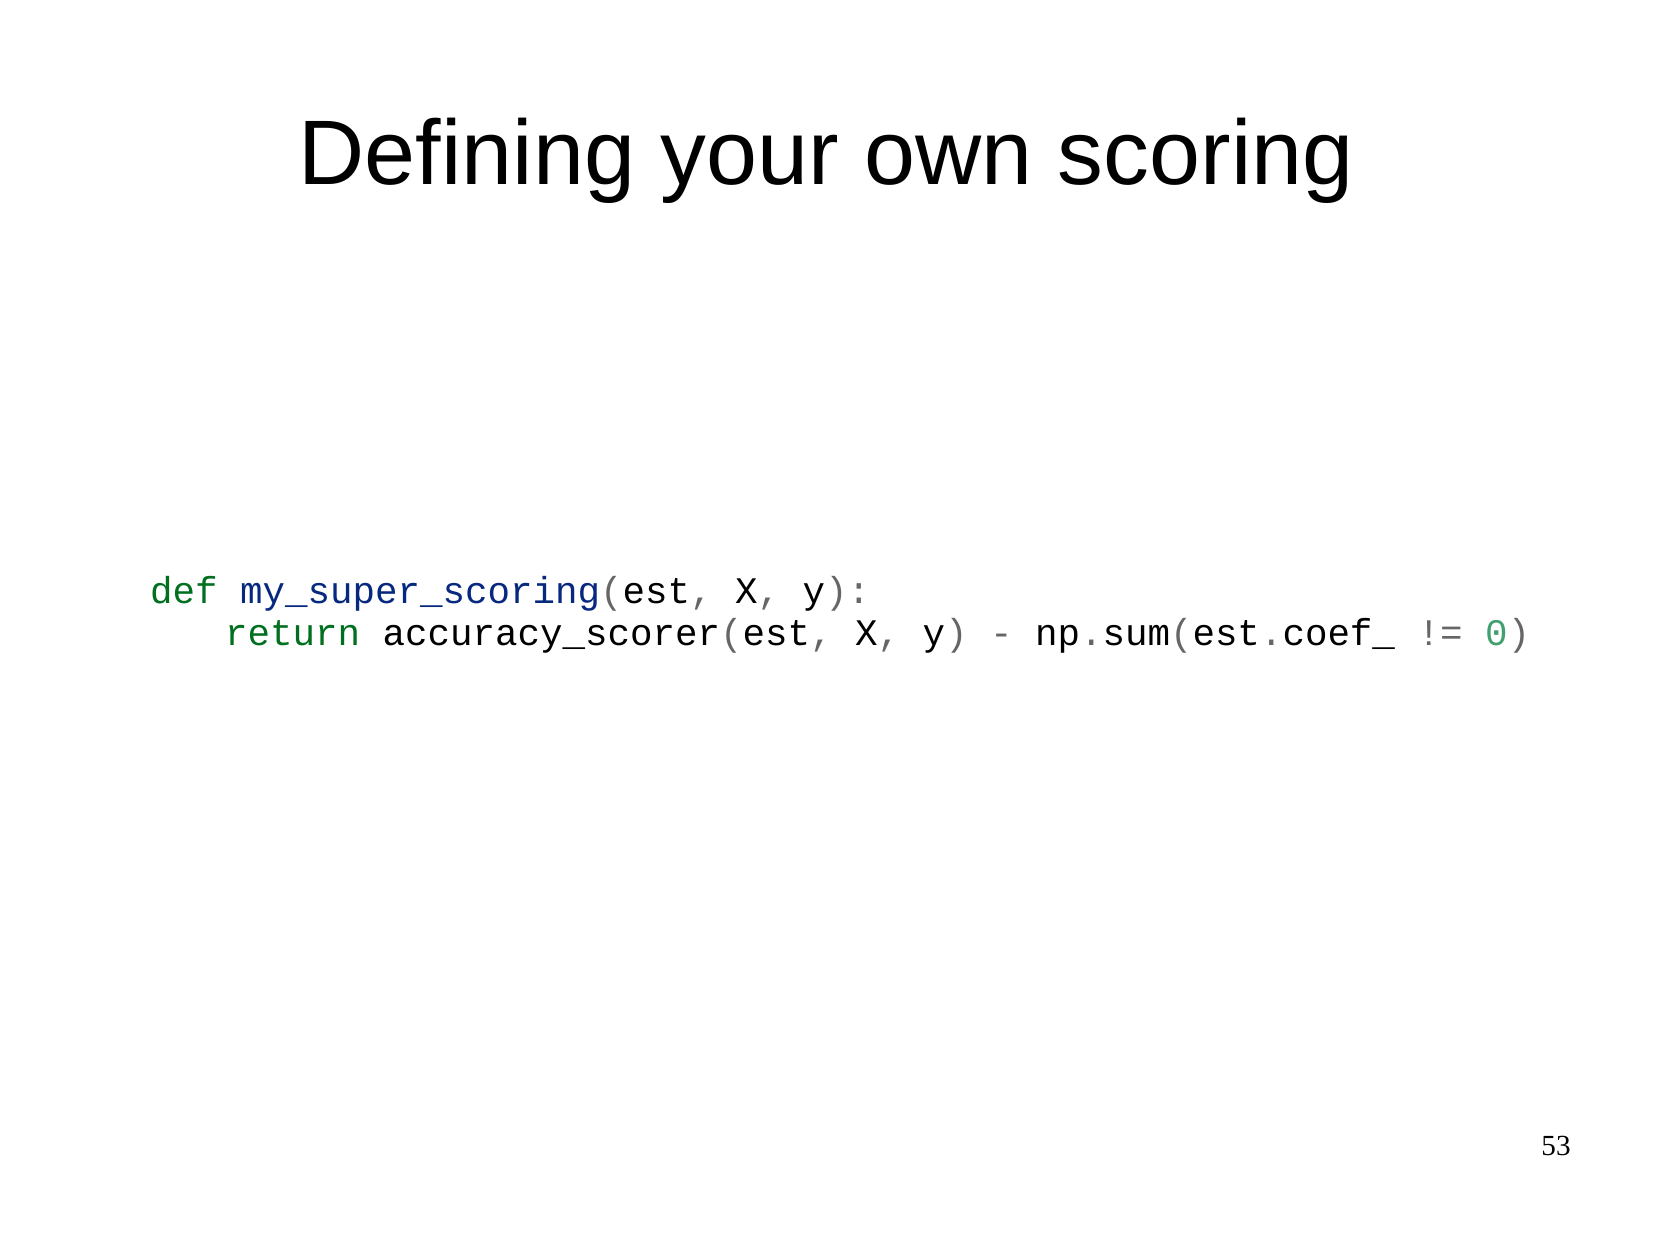

# Defining your own scoring
def my_super_scoring(est, X, y):
	return accuracy_scorer(est, X, y) - np.sum(est.coef_ != 0)
53